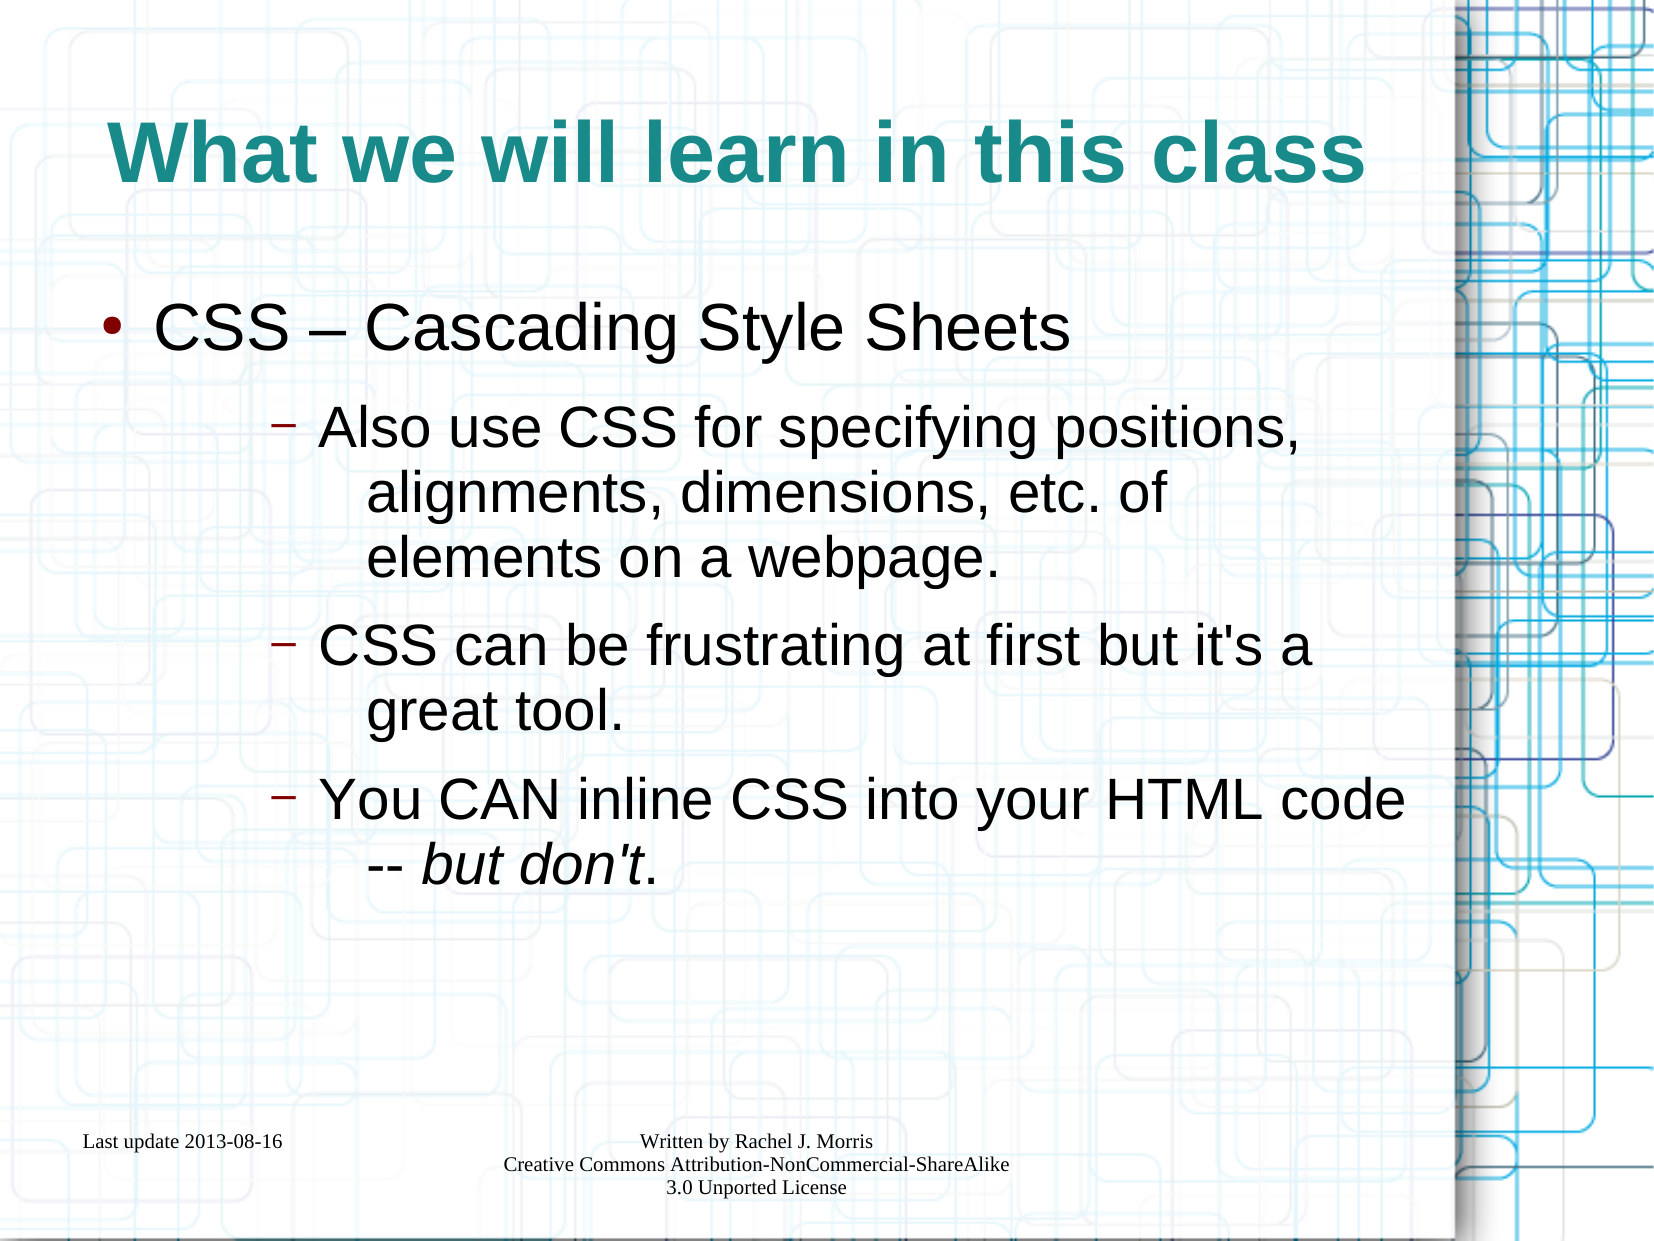

# What we will learn in this class
CSS – Cascading Style Sheets
Also use CSS for specifying positions, alignments, dimensions, etc. of elements on a webpage.
CSS can be frustrating at first but it's a great tool.
You CAN inline CSS into your HTML code -- but don't.